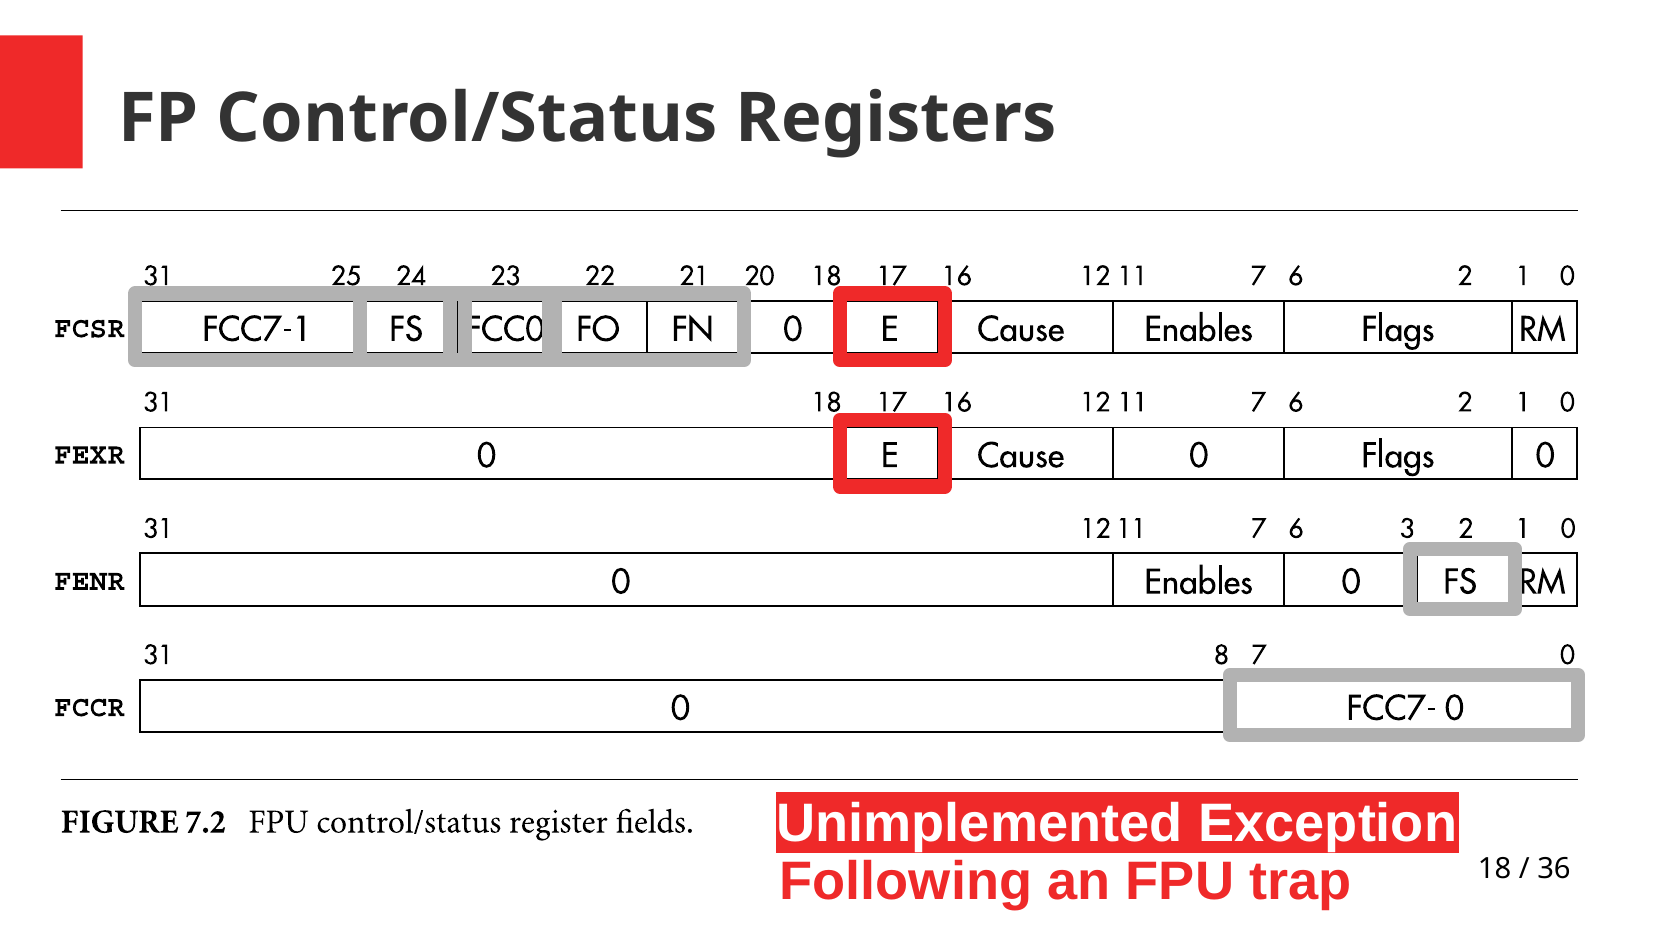

# FP Control/Status Registers
Unimplemented Exception
Following an FPU trap
18